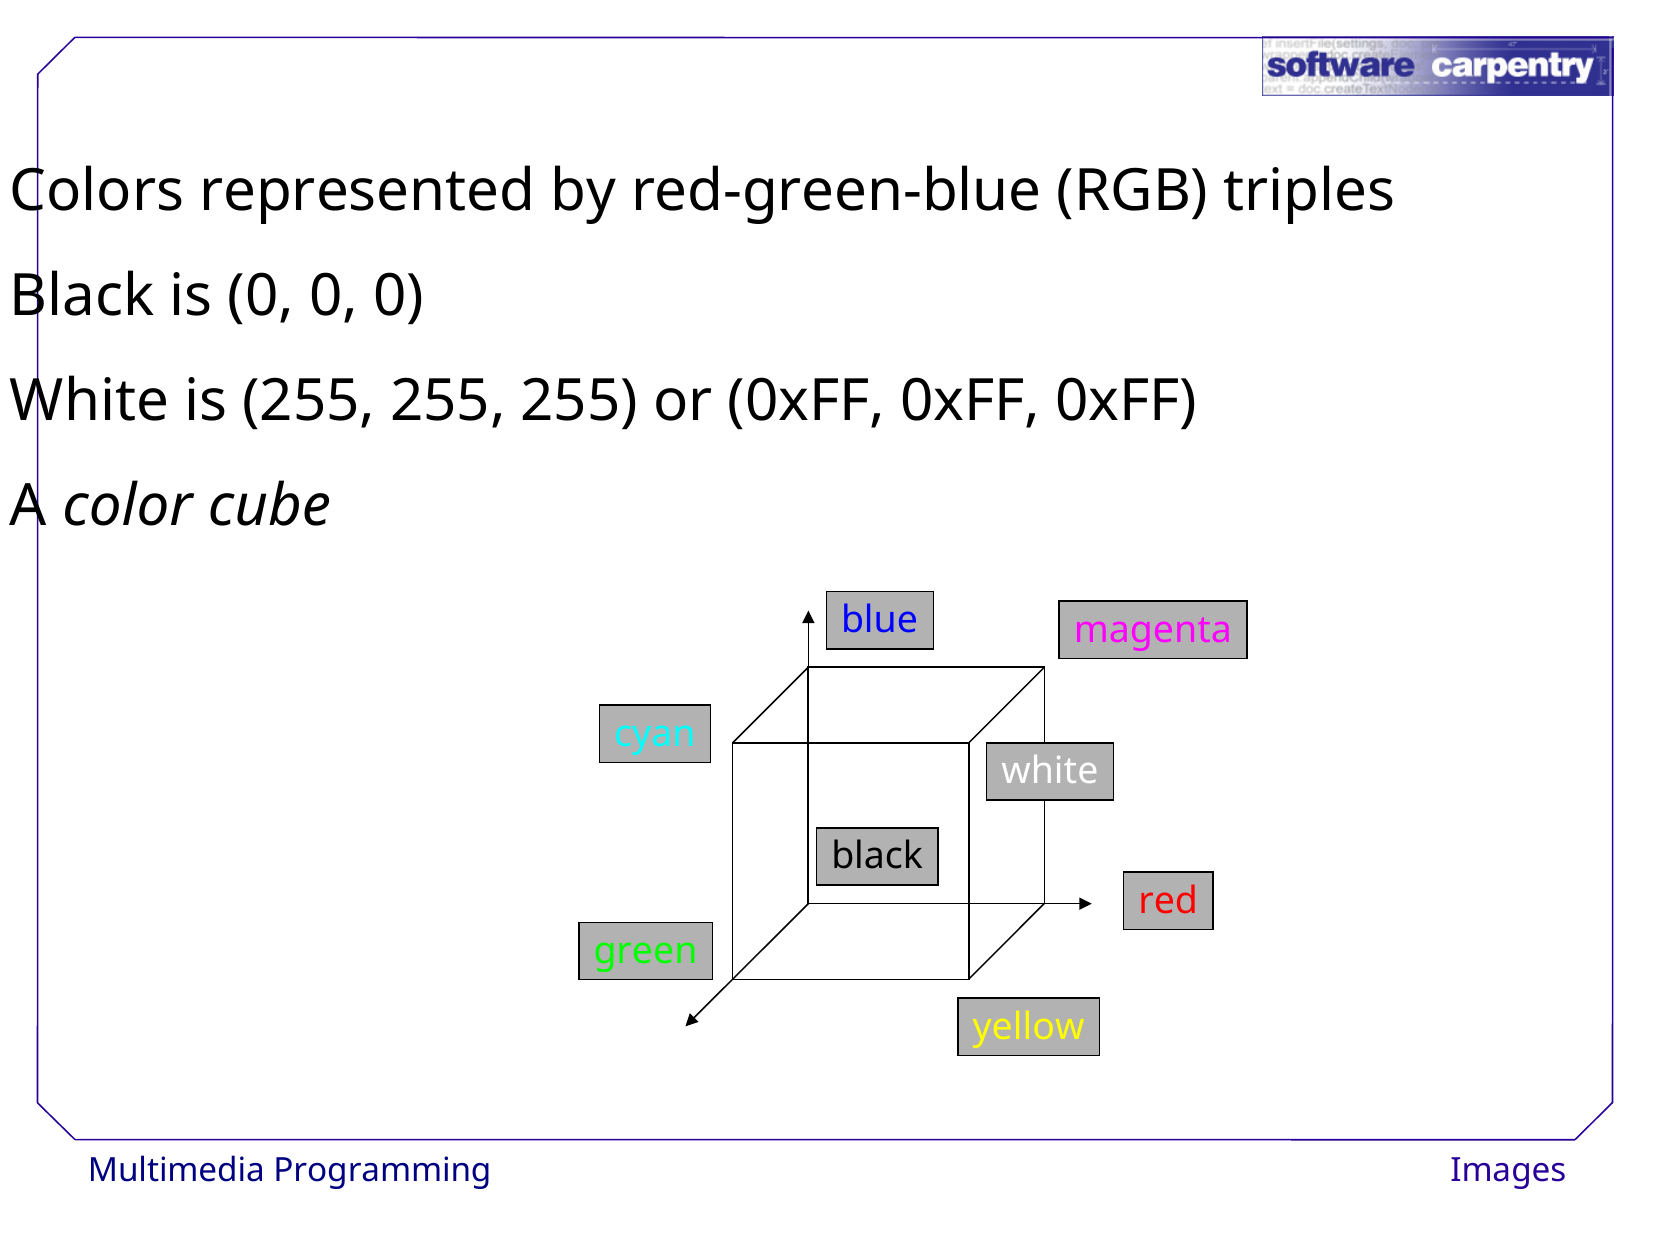

Colors represented by red-green-blue (RGB) triples
Black is (0, 0, 0)
White is (255, 255, 255) or (0xFF, 0xFF, 0xFF)
A color cube
blue
magenta
cyan
white
black
red
green
yellow